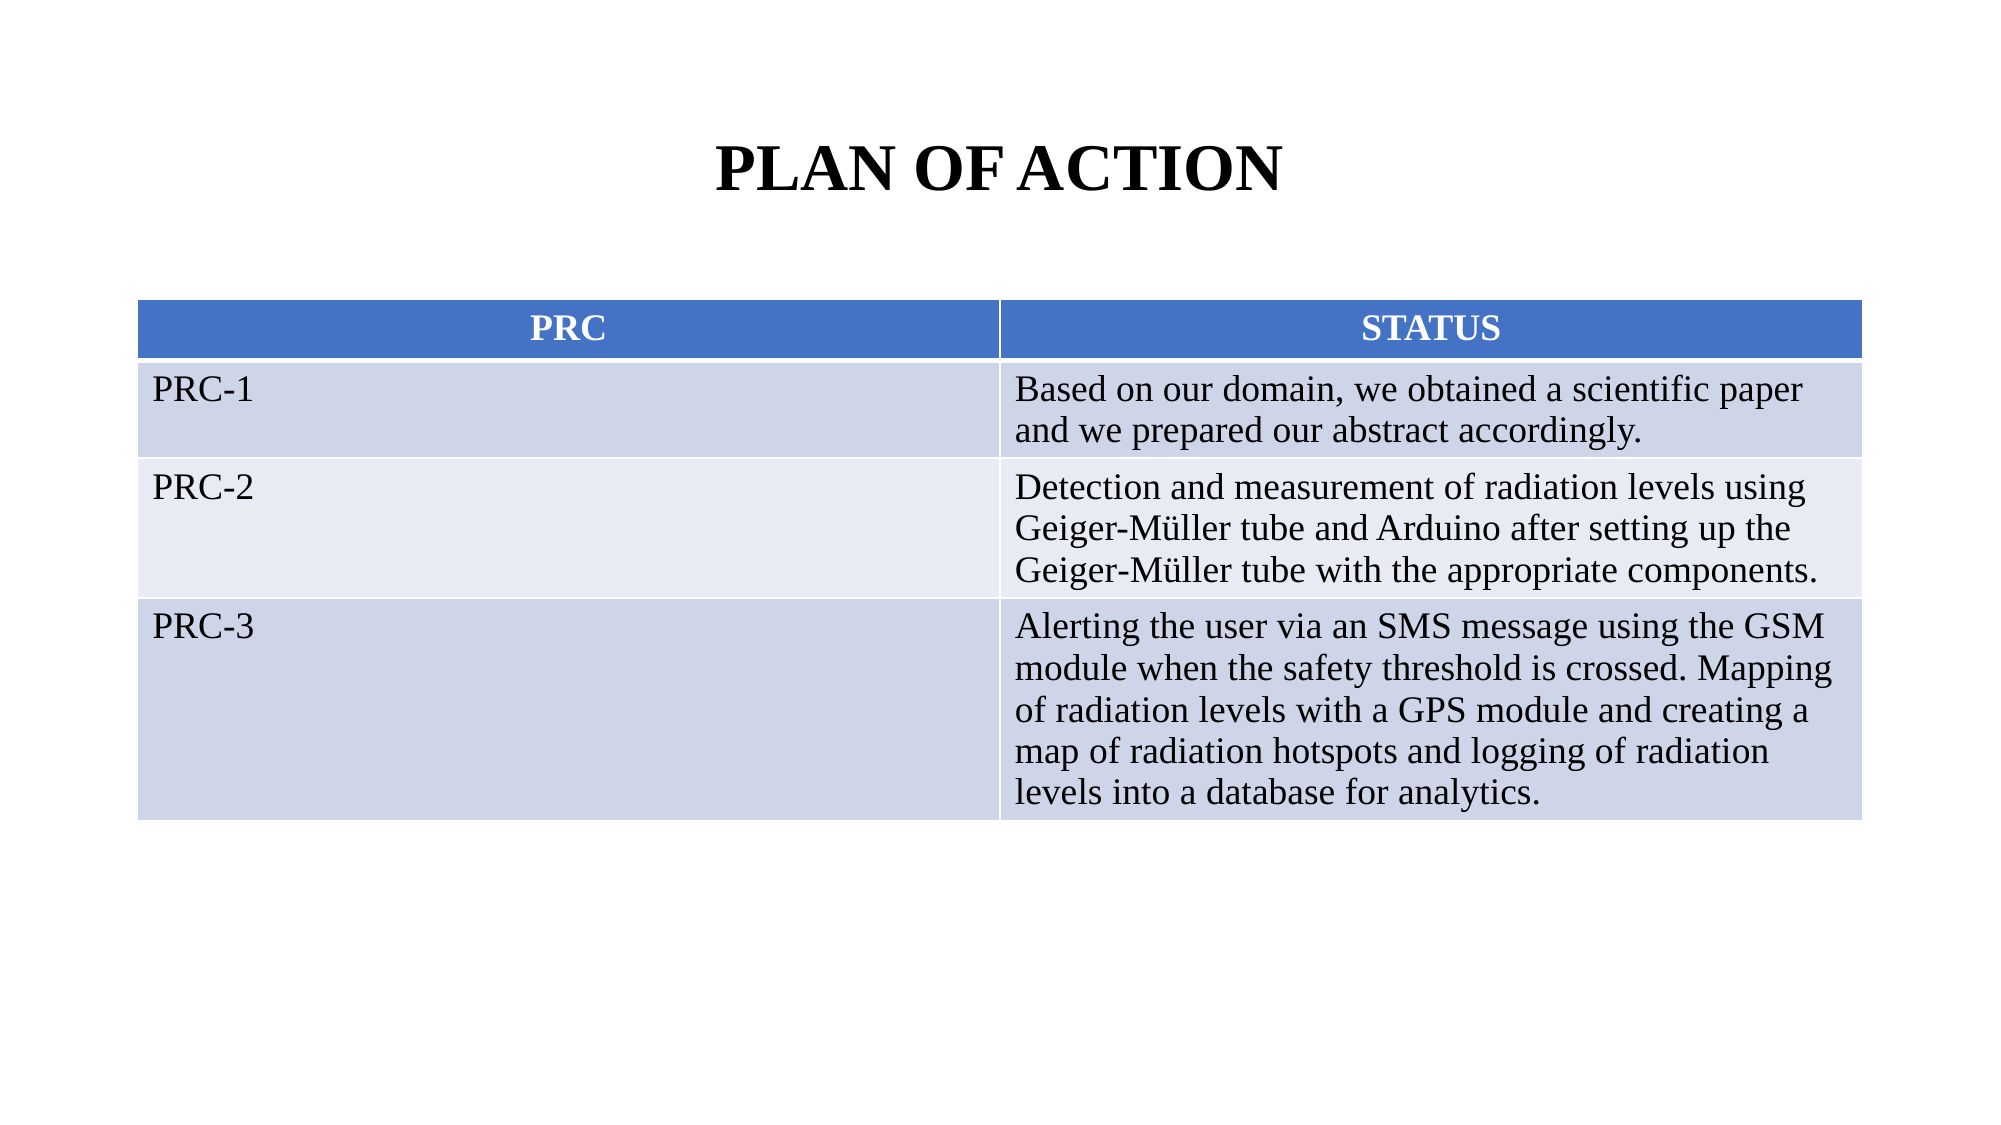

# PLAN OF ACTION
| PRC | STATUS |
| --- | --- |
| PRC-1 | Based on our domain, we obtained a scientific paper and we prepared our abstract accordingly. |
| PRC-2 | Detection and measurement of radiation levels using Geiger-Müller tube and Arduino after setting up the Geiger-Müller tube with the appropriate components. |
| PRC-3 | Alerting the user via an SMS message using the GSM module when the safety threshold is crossed. Mapping of radiation levels with a GPS module and creating a map of radiation hotspots and logging of radiation levels into a database for analytics. |